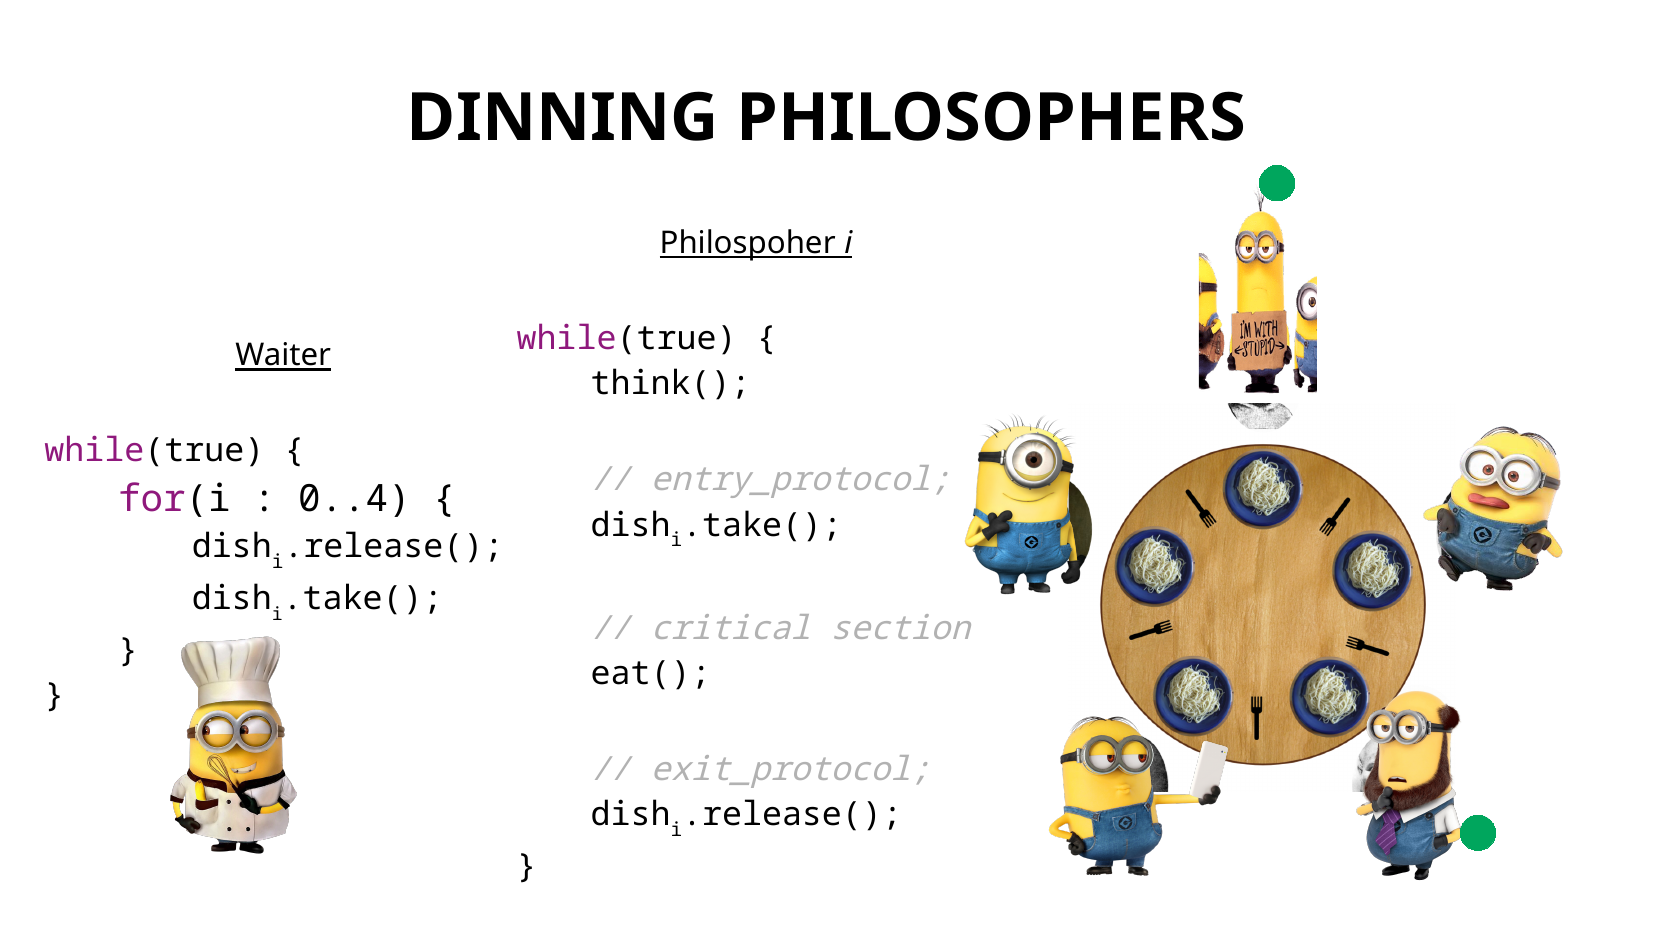

# DINNING PHILOSOPHERS
Philospoher i
while(true) {
	think();
	// entry_protocol;
	dishi.take();
	// critical section
	eat();
	// exit_protocol;
	dishi.release();
}
Waiter
while(true) {
	for(i : 0..4) {
		dishi.release();
		dishi.take();
	}
}